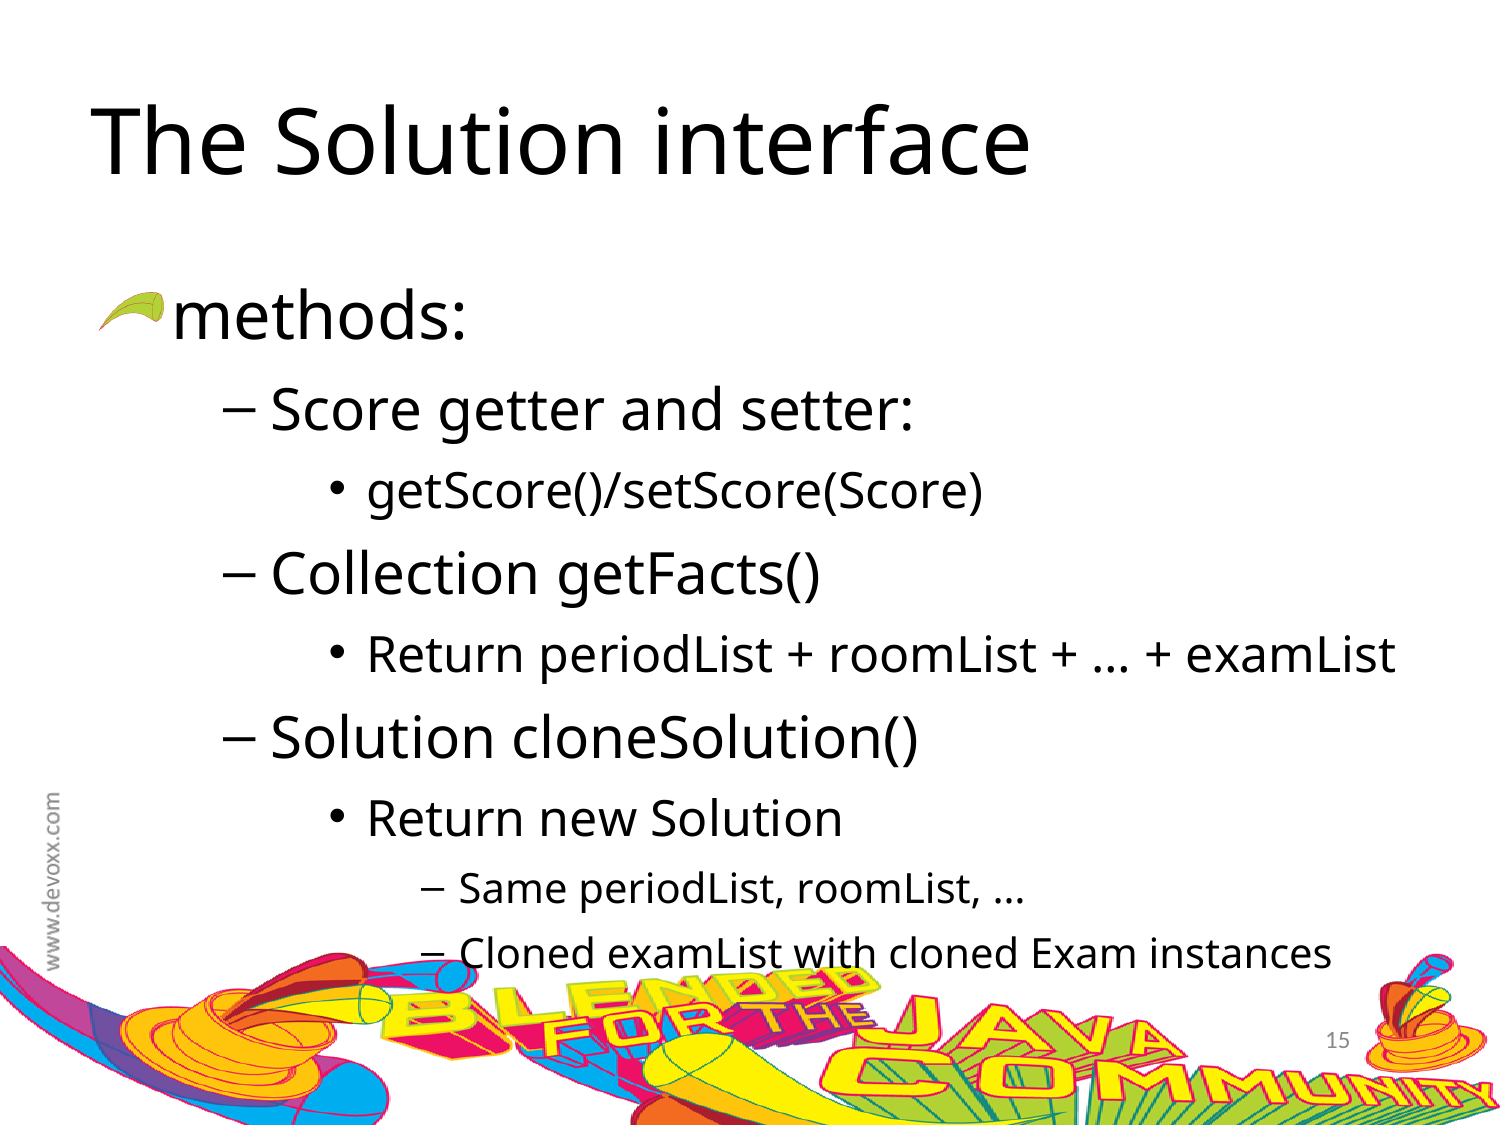

# The Solution interface
methods:
Score getter and setter:
getScore()/setScore(Score)
Collection getFacts()
Return periodList + roomList + … + examList
Solution cloneSolution()
Return new Solution
Same periodList, roomList, …
Cloned examList with cloned Exam instances
15